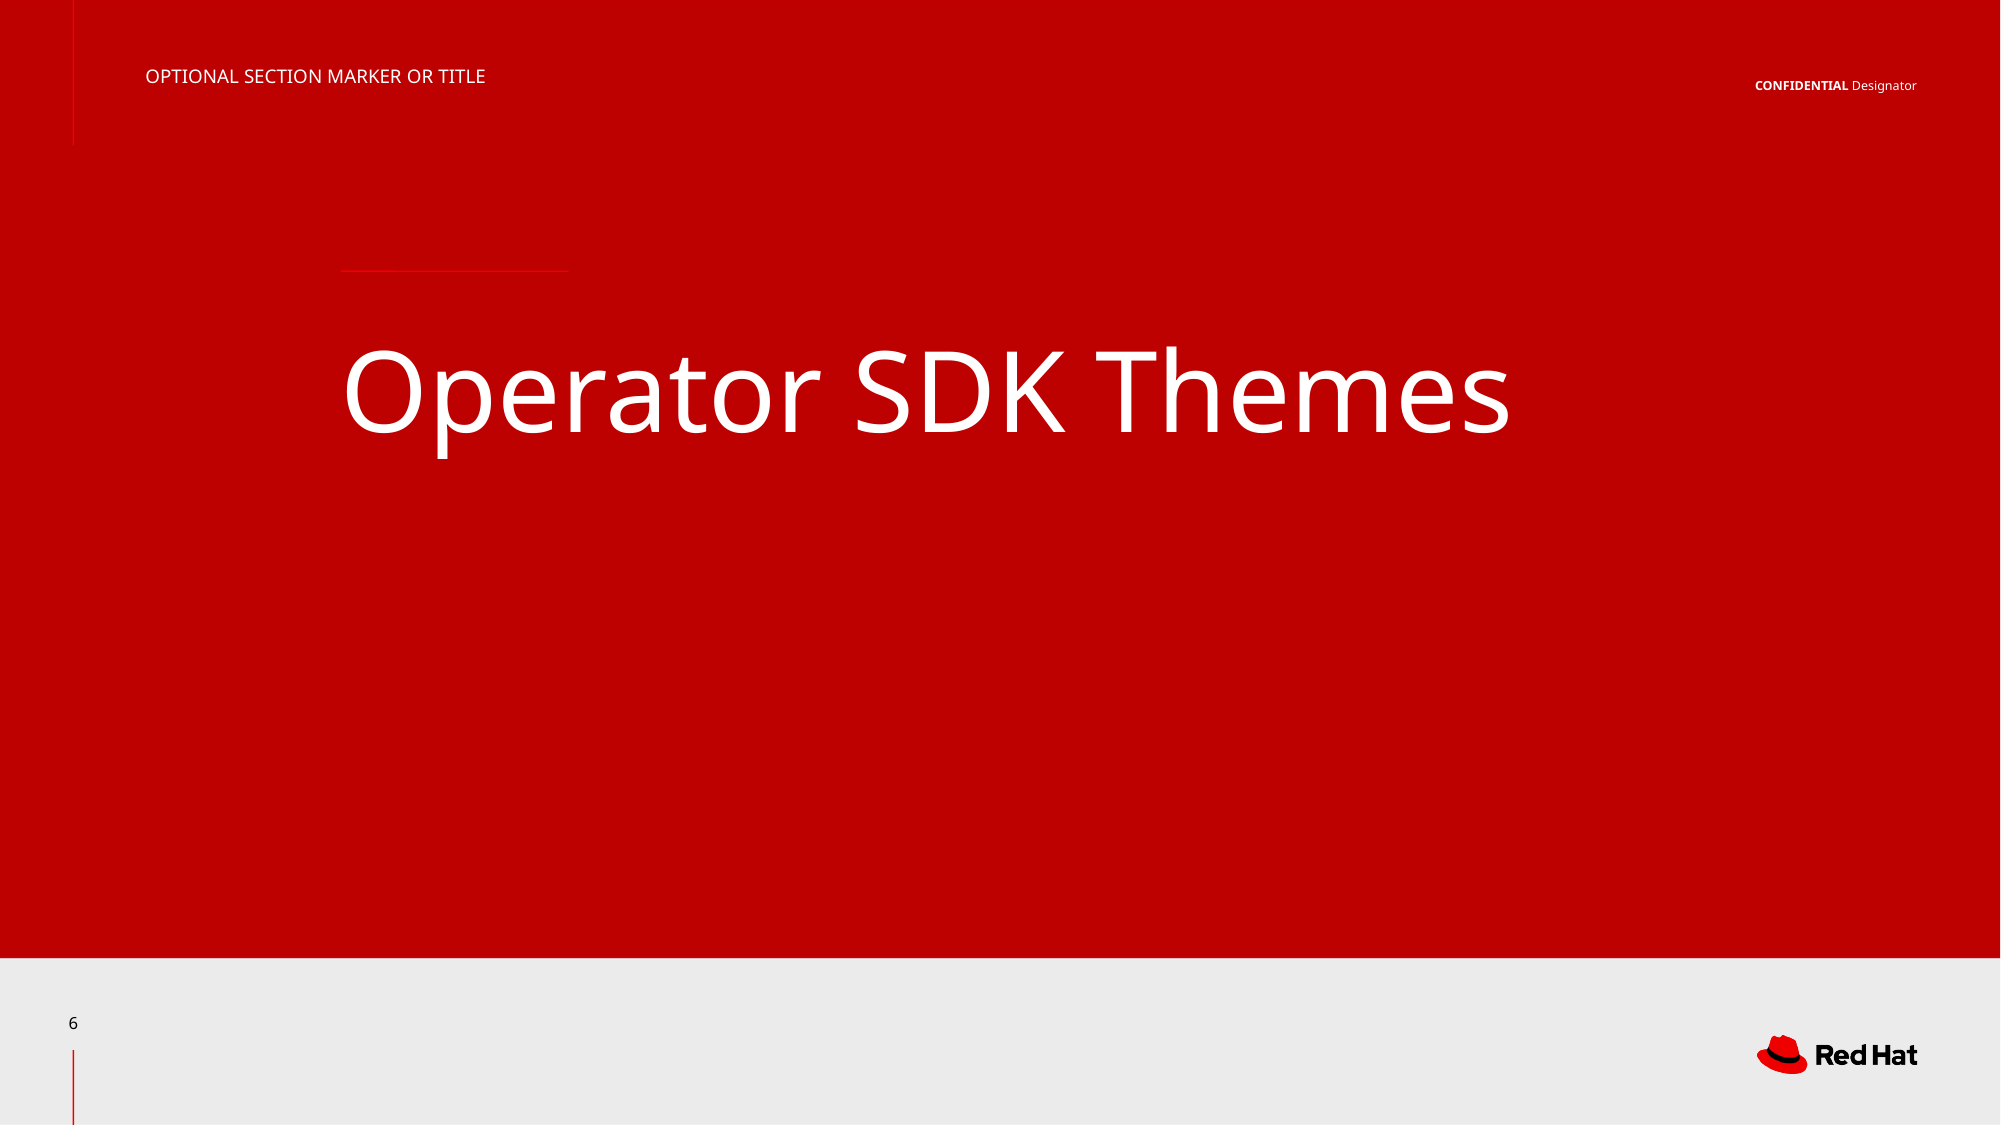

OPTIONAL SECTION MARKER OR TITLE
# Operator SDK Themes